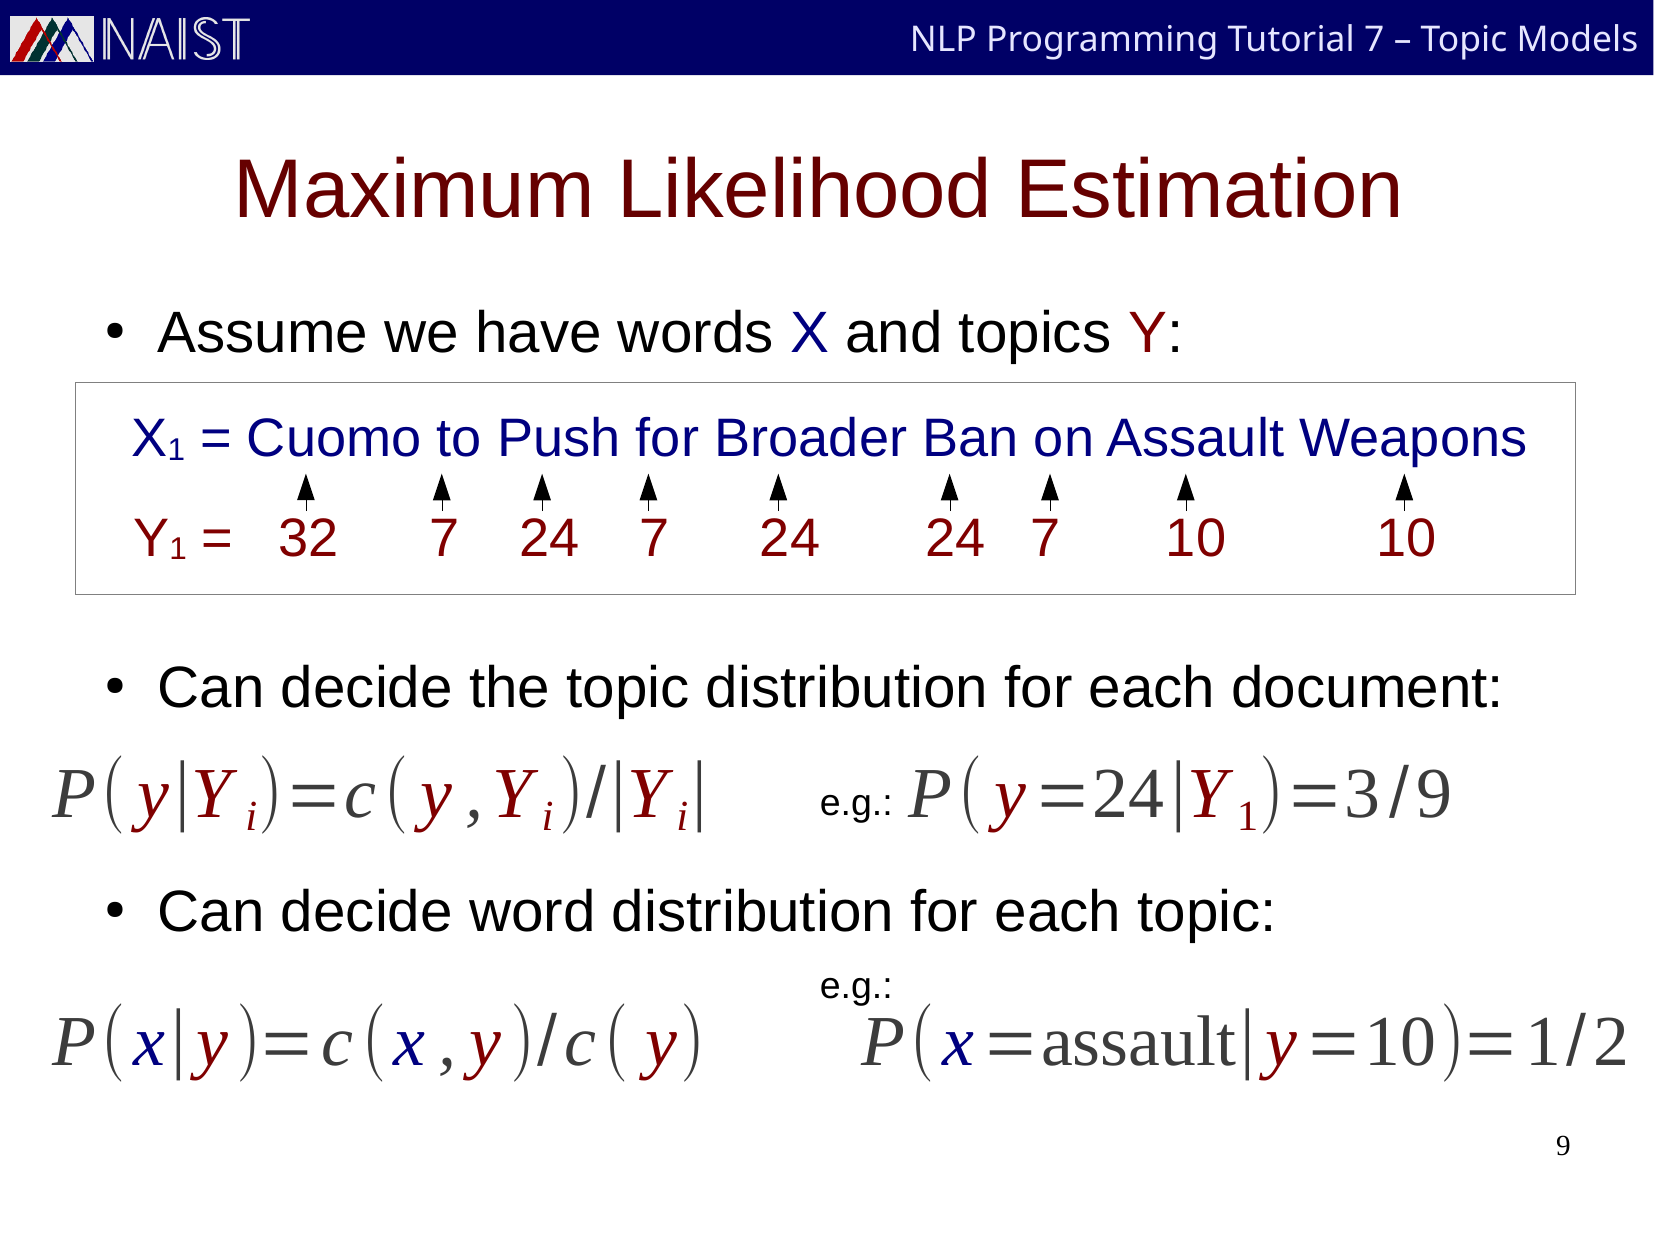

# Maximum Likelihood Estimation
Assume we have words X and topics Y:
Can decide the topic distribution for each document:
Can decide word distribution for each topic:
X1 = Cuomo to Push for Broader Ban on Assault Weapons
Y1 = 32 7 24 7 24 24 7 10 10
e.g.:
e.g.:
9